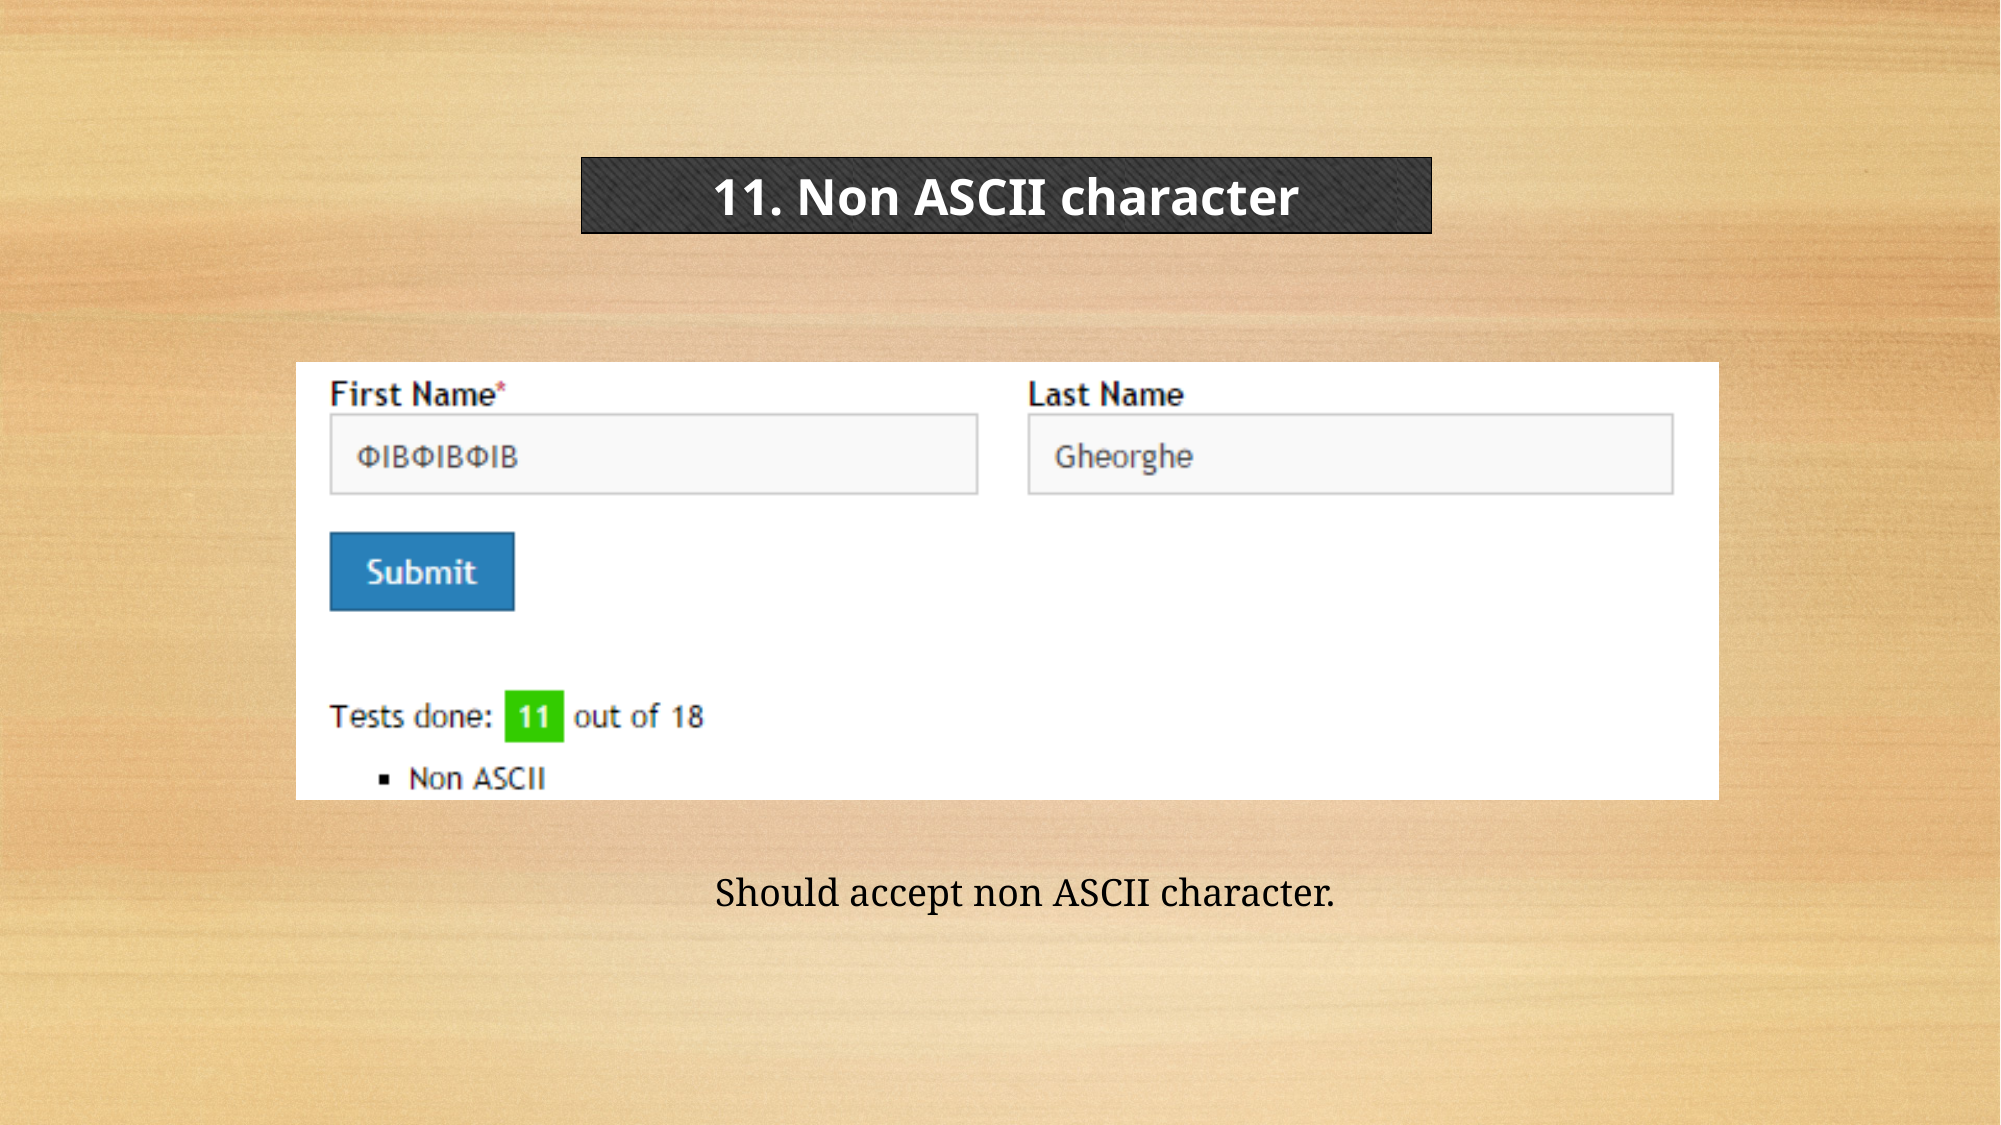

11. Non ASCII character
Should accept non ASCII character.